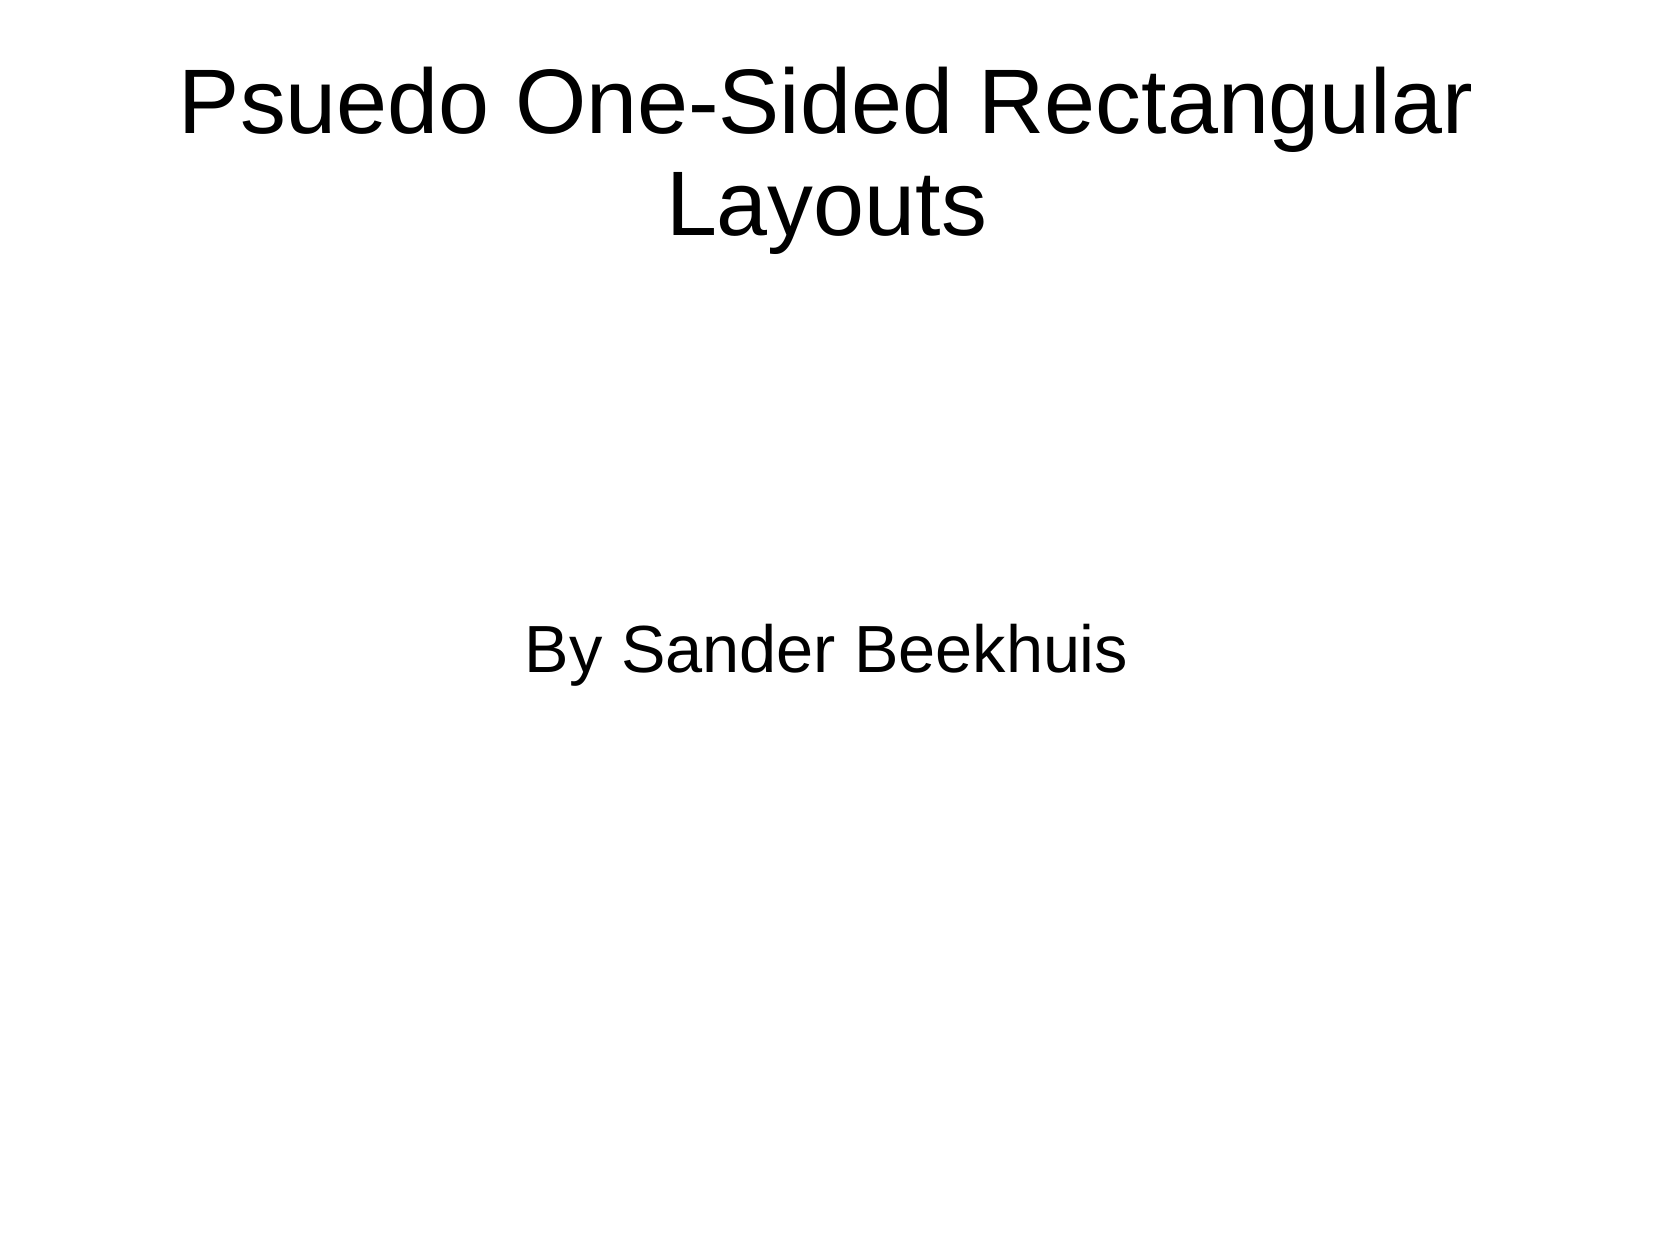

# Psuedo One-Sided Rectangular Layouts
By Sander Beekhuis